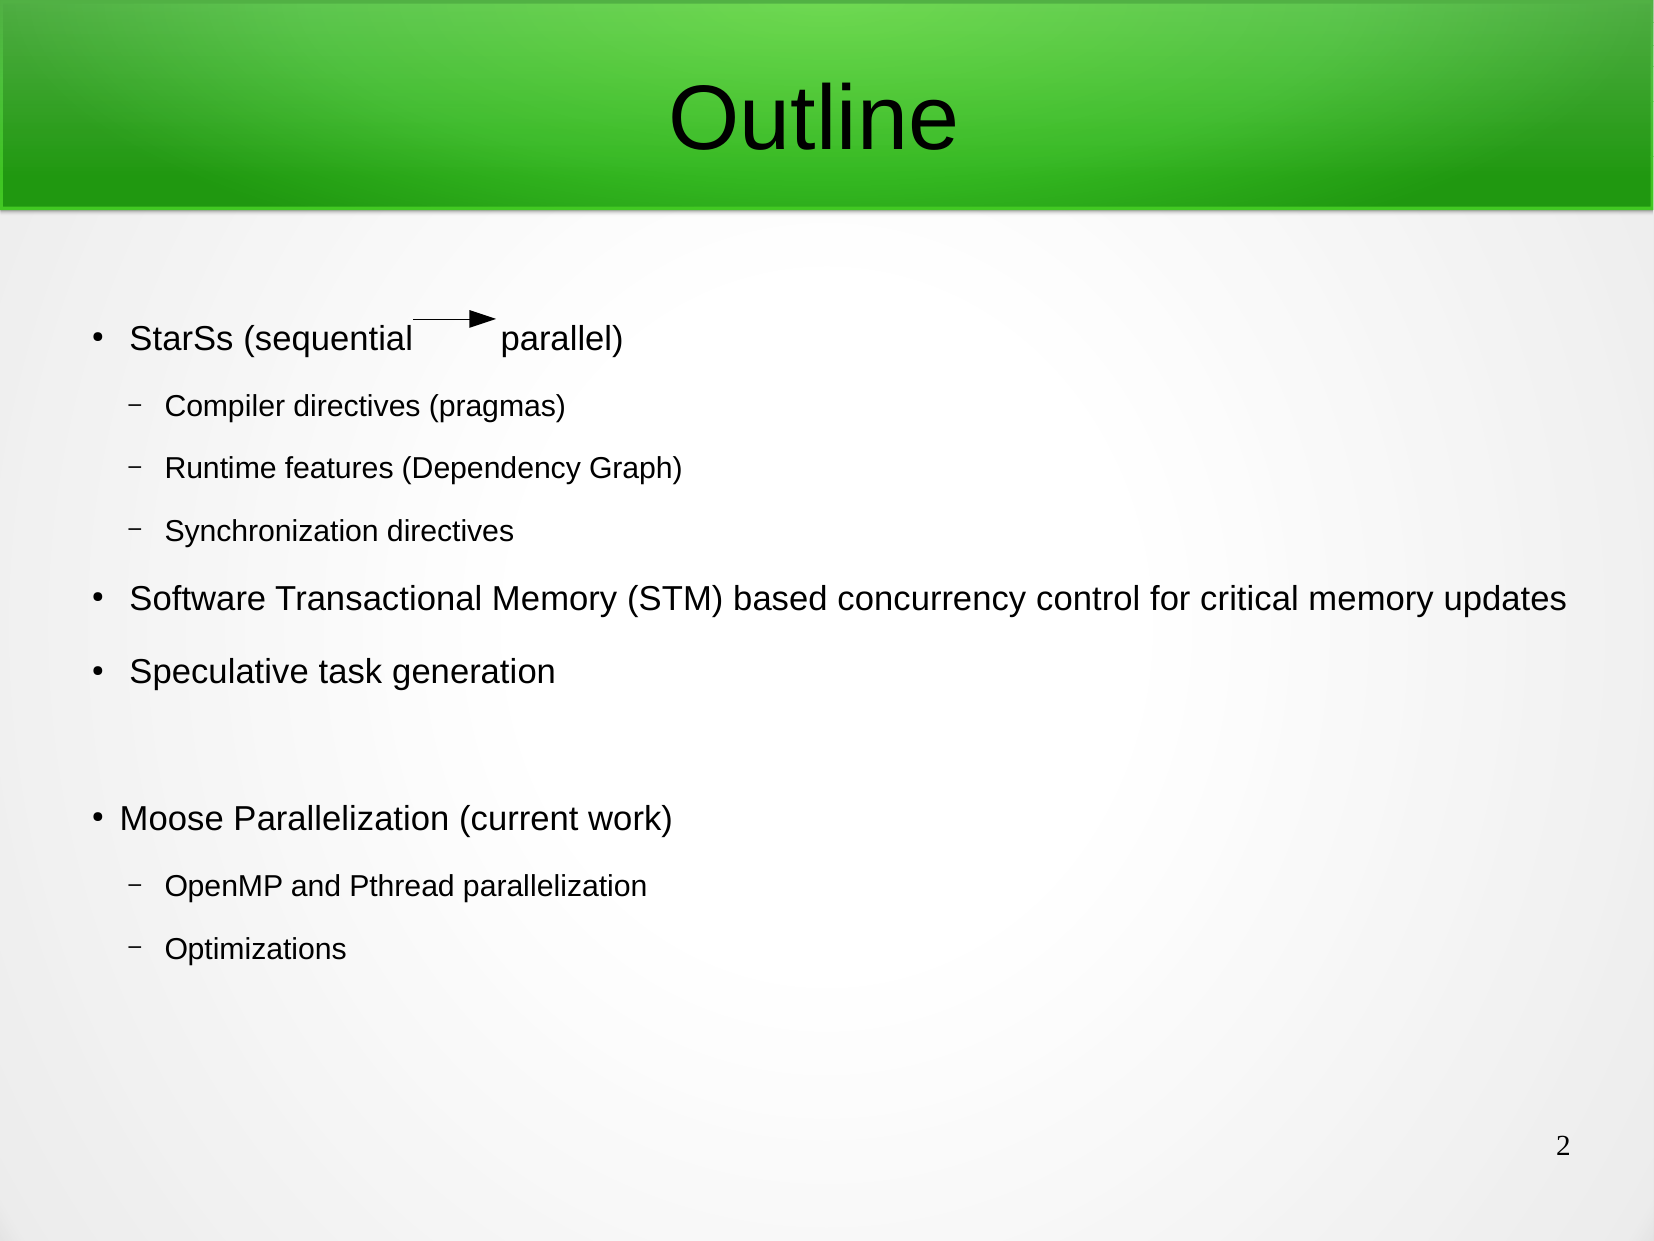

# Outline
 StarSs (sequential parallel)
 Compiler directives (pragmas)
 Runtime features (Dependency Graph)
 Synchronization directives
 Software Transactional Memory (STM) based concurrency control for critical memory updates
 Speculative task generation
Moose Parallelization (current work)
 OpenMP and Pthread parallelization
 Optimizations
2